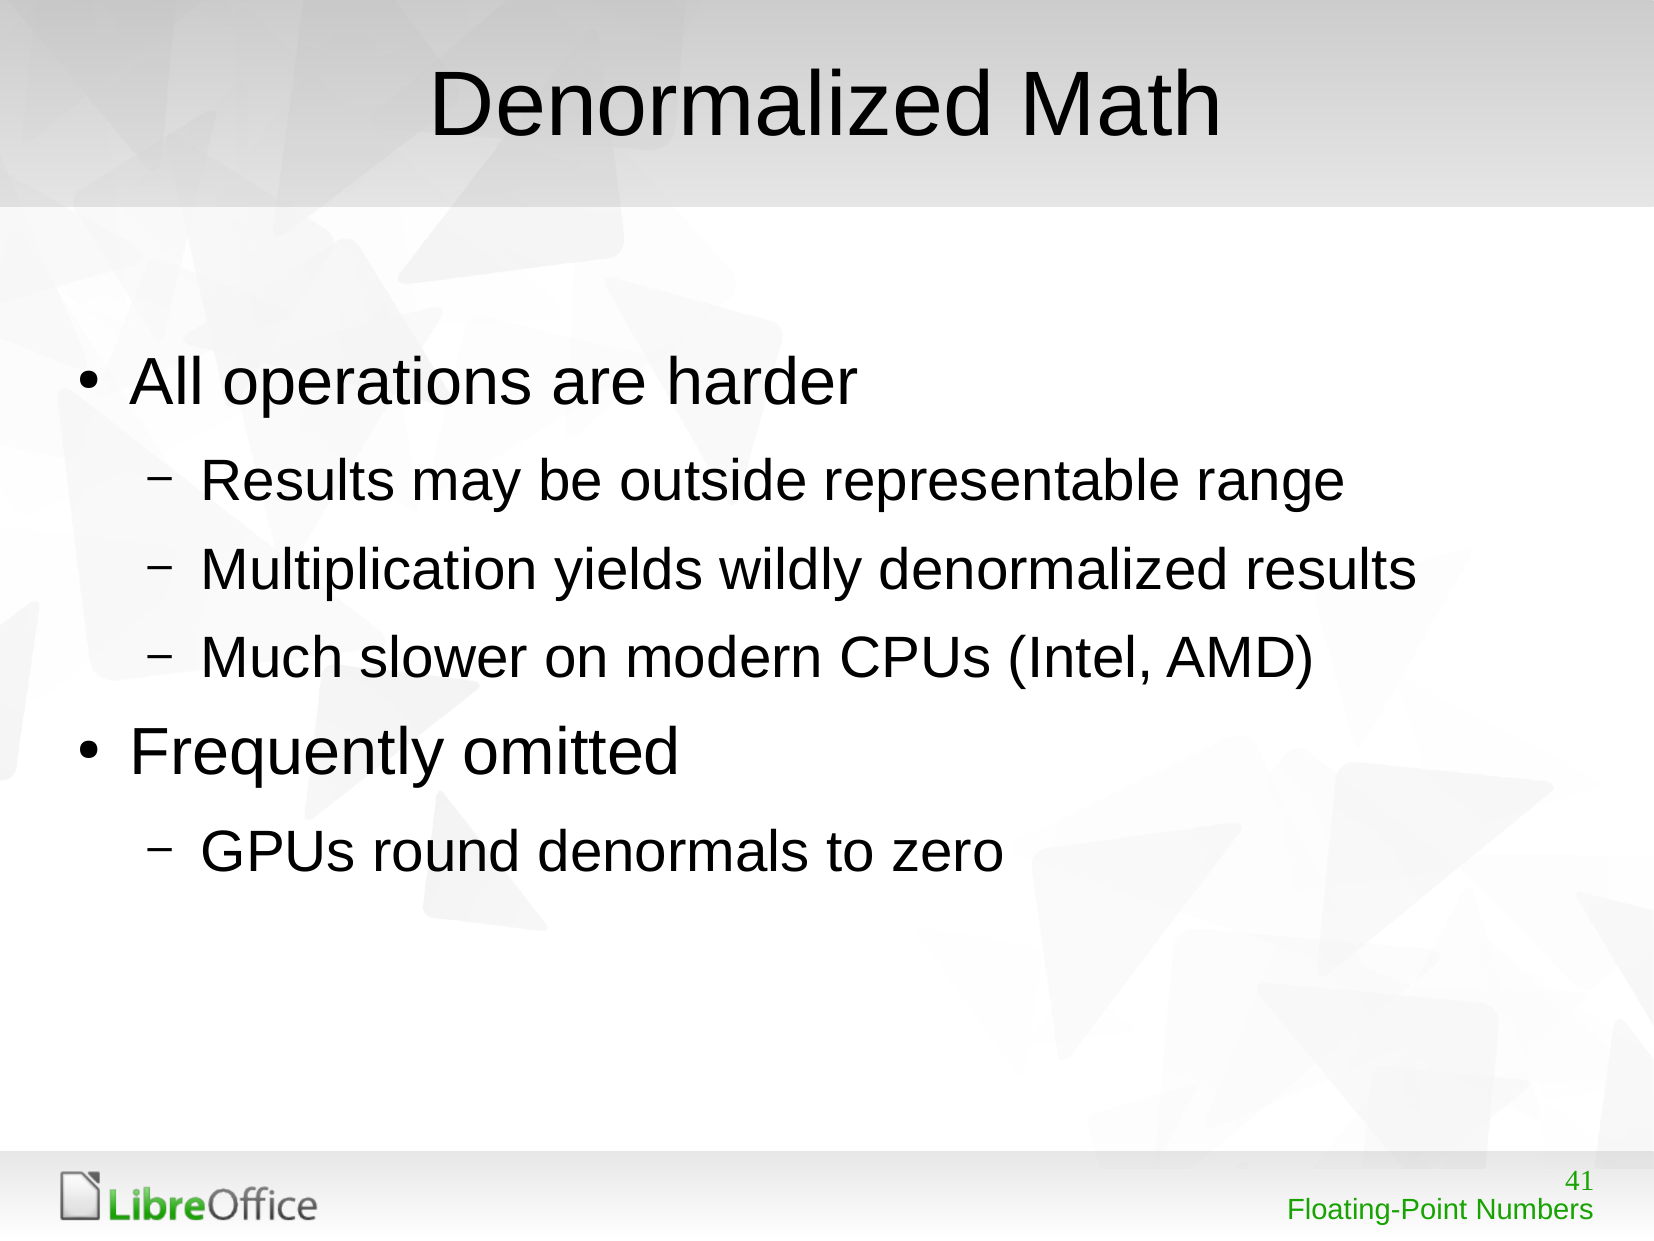

# Denormalized Math
All operations are harder
Results may be outside representable range
Multiplication yields wildly denormalized results
Much slower on modern CPUs (Intel, AMD)
Frequently omitted
GPUs round denormals to zero
41
Floating-Point Numbers